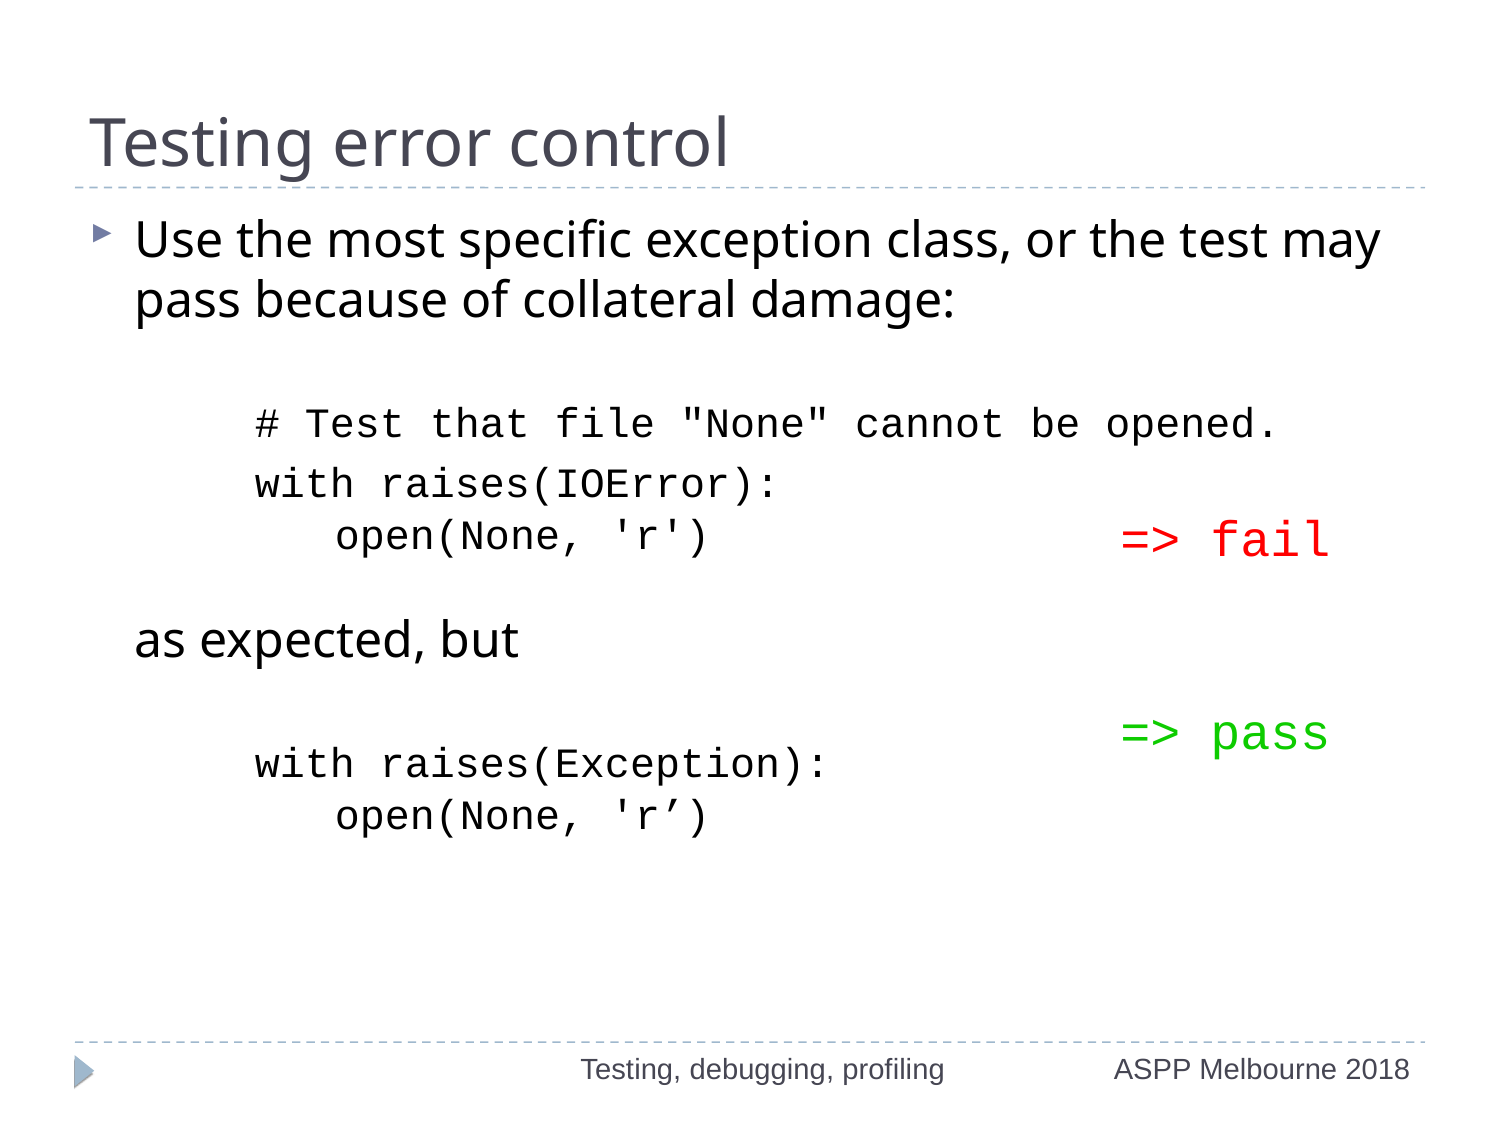

# Testing error control
Use the most specific exception class, or the test may pass because of collateral damage:
 # Test that file "None" cannot be opened.
 with raises(IOError):
 open(None, 'r')
as expected, but
 with raises(Exception):
 open(None, 'r’)
=> fail
=> pass
Testing, debugging, profiling
ASPP Melbourne 2018